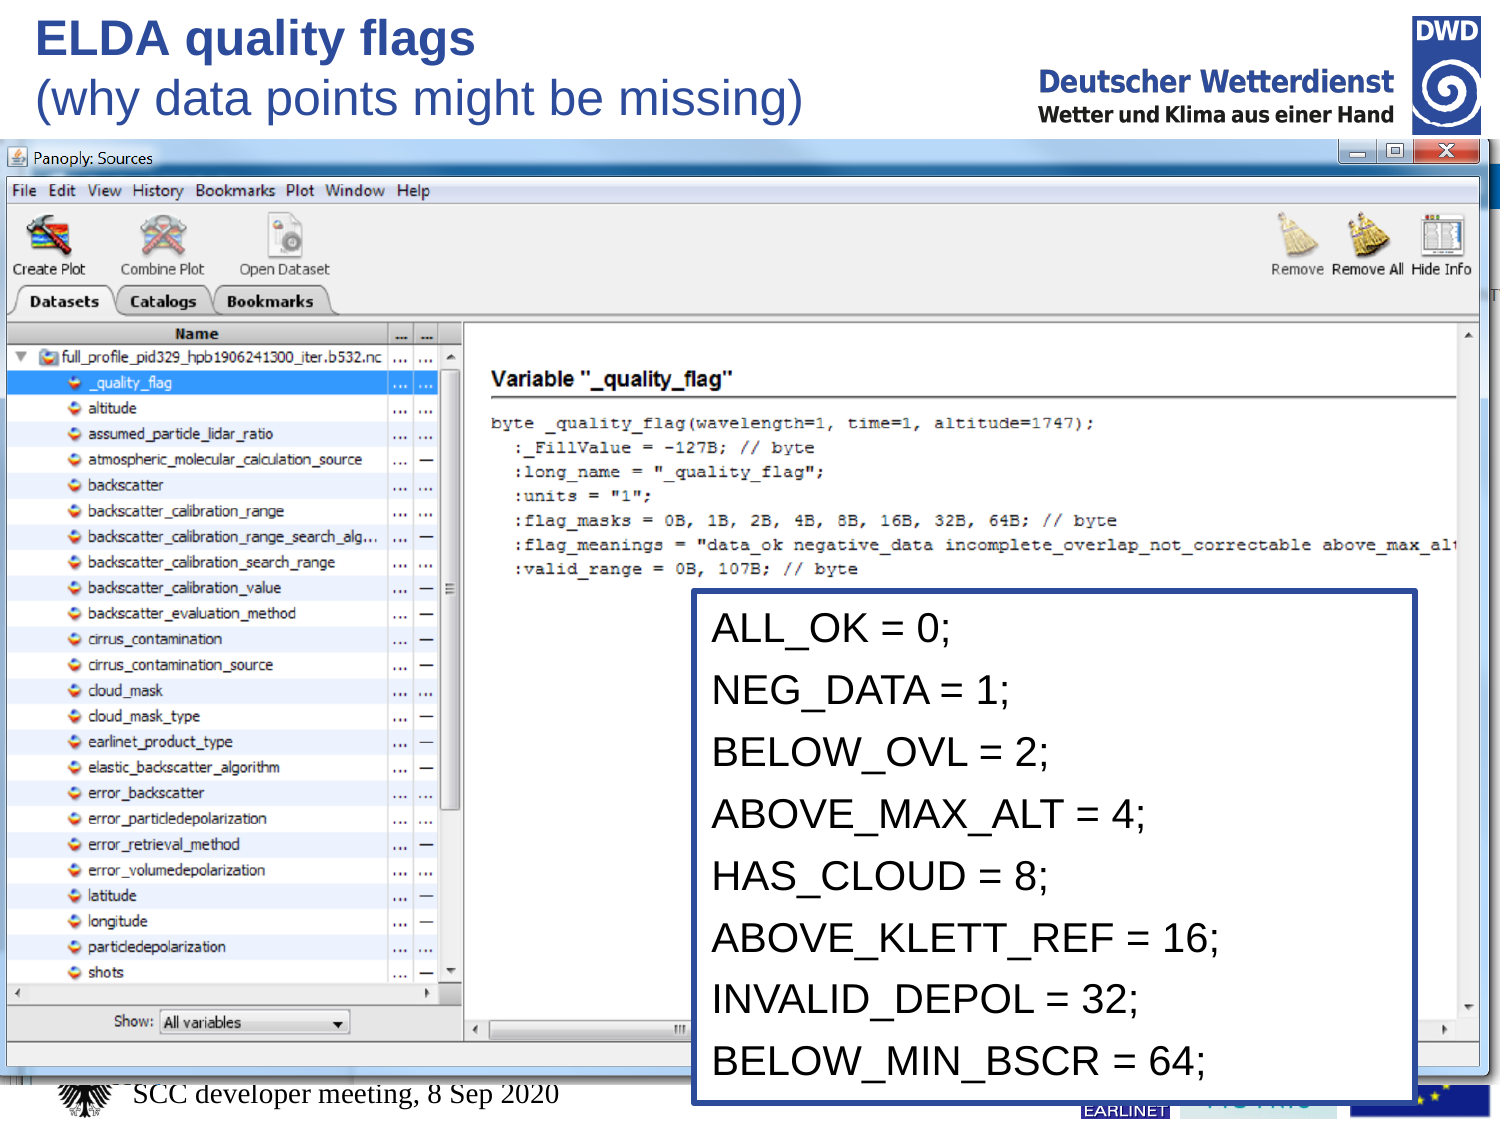

ELDA quality flags
(why data points might be missing)
ALL_OK = 0;
NEG_DATA = 1;
BELOW_OVL = 2;
ABOVE_MAX_ALT = 4;
HAS_CLOUD = 8;
ABOVE_KLETT_REF = 16;
INVALID_DEPOL = 32;
BELOW_MIN_BSCR = 64;